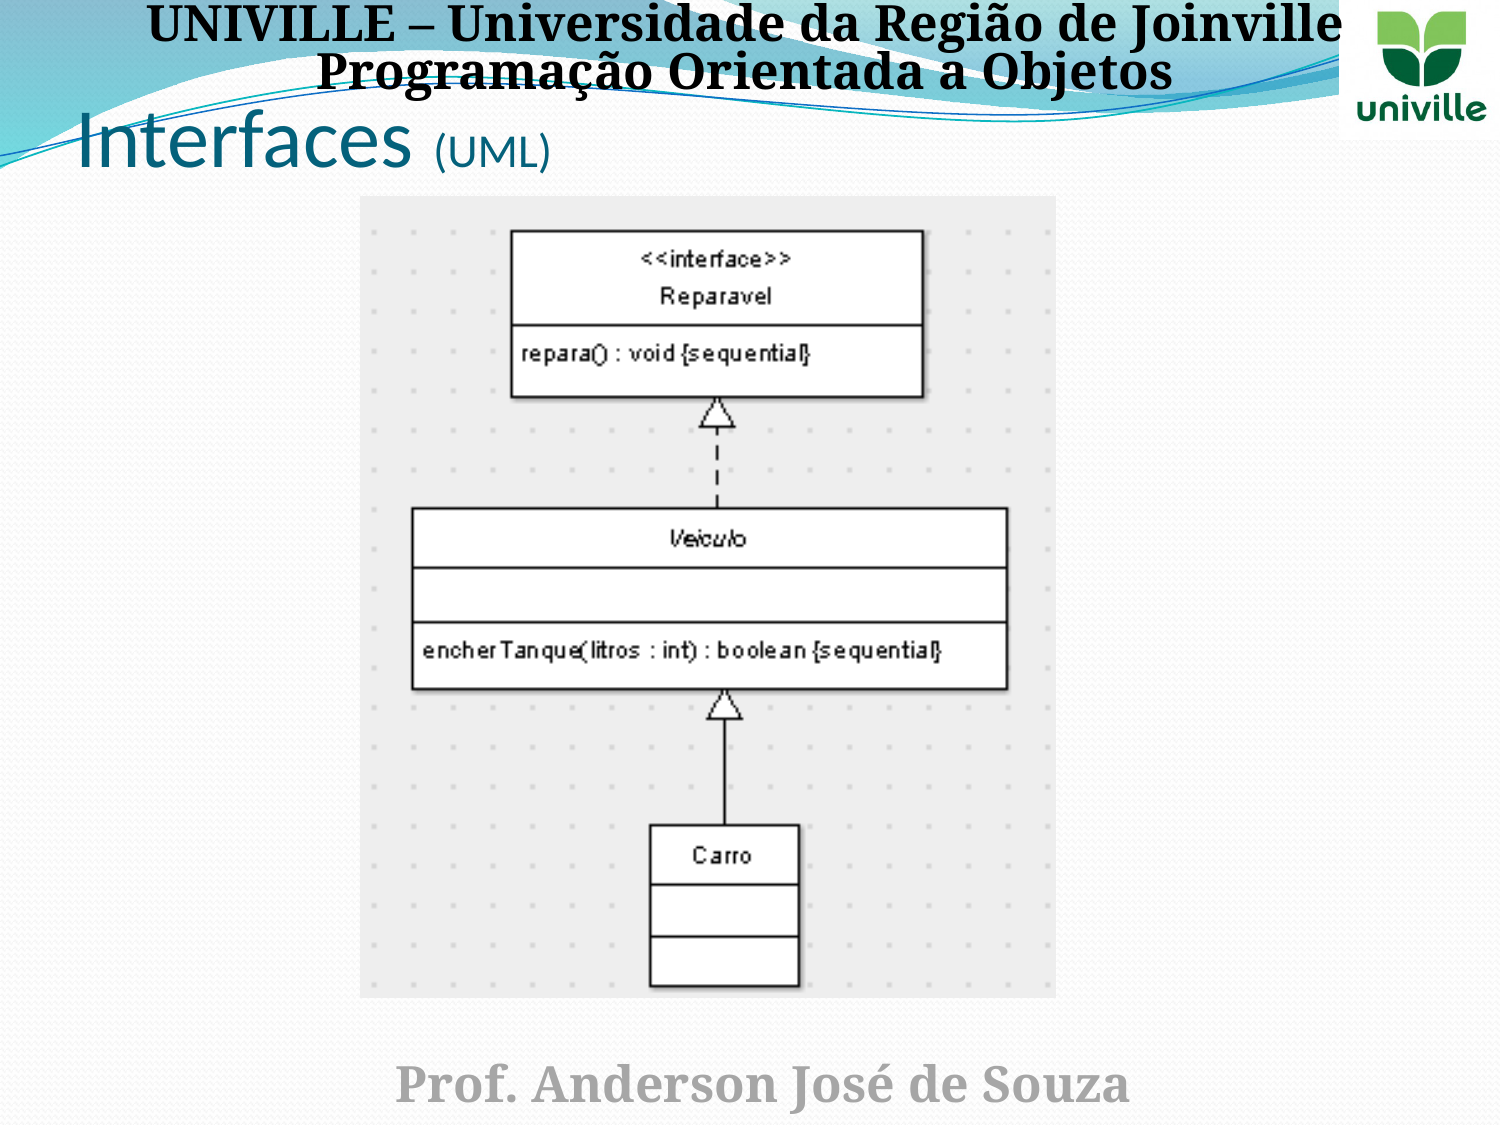

UNIVILLE – Universidade da Região de Joinville
Programação Orientada a Objetos
# Interfaces (UML)
Prof. Anderson José de Souza